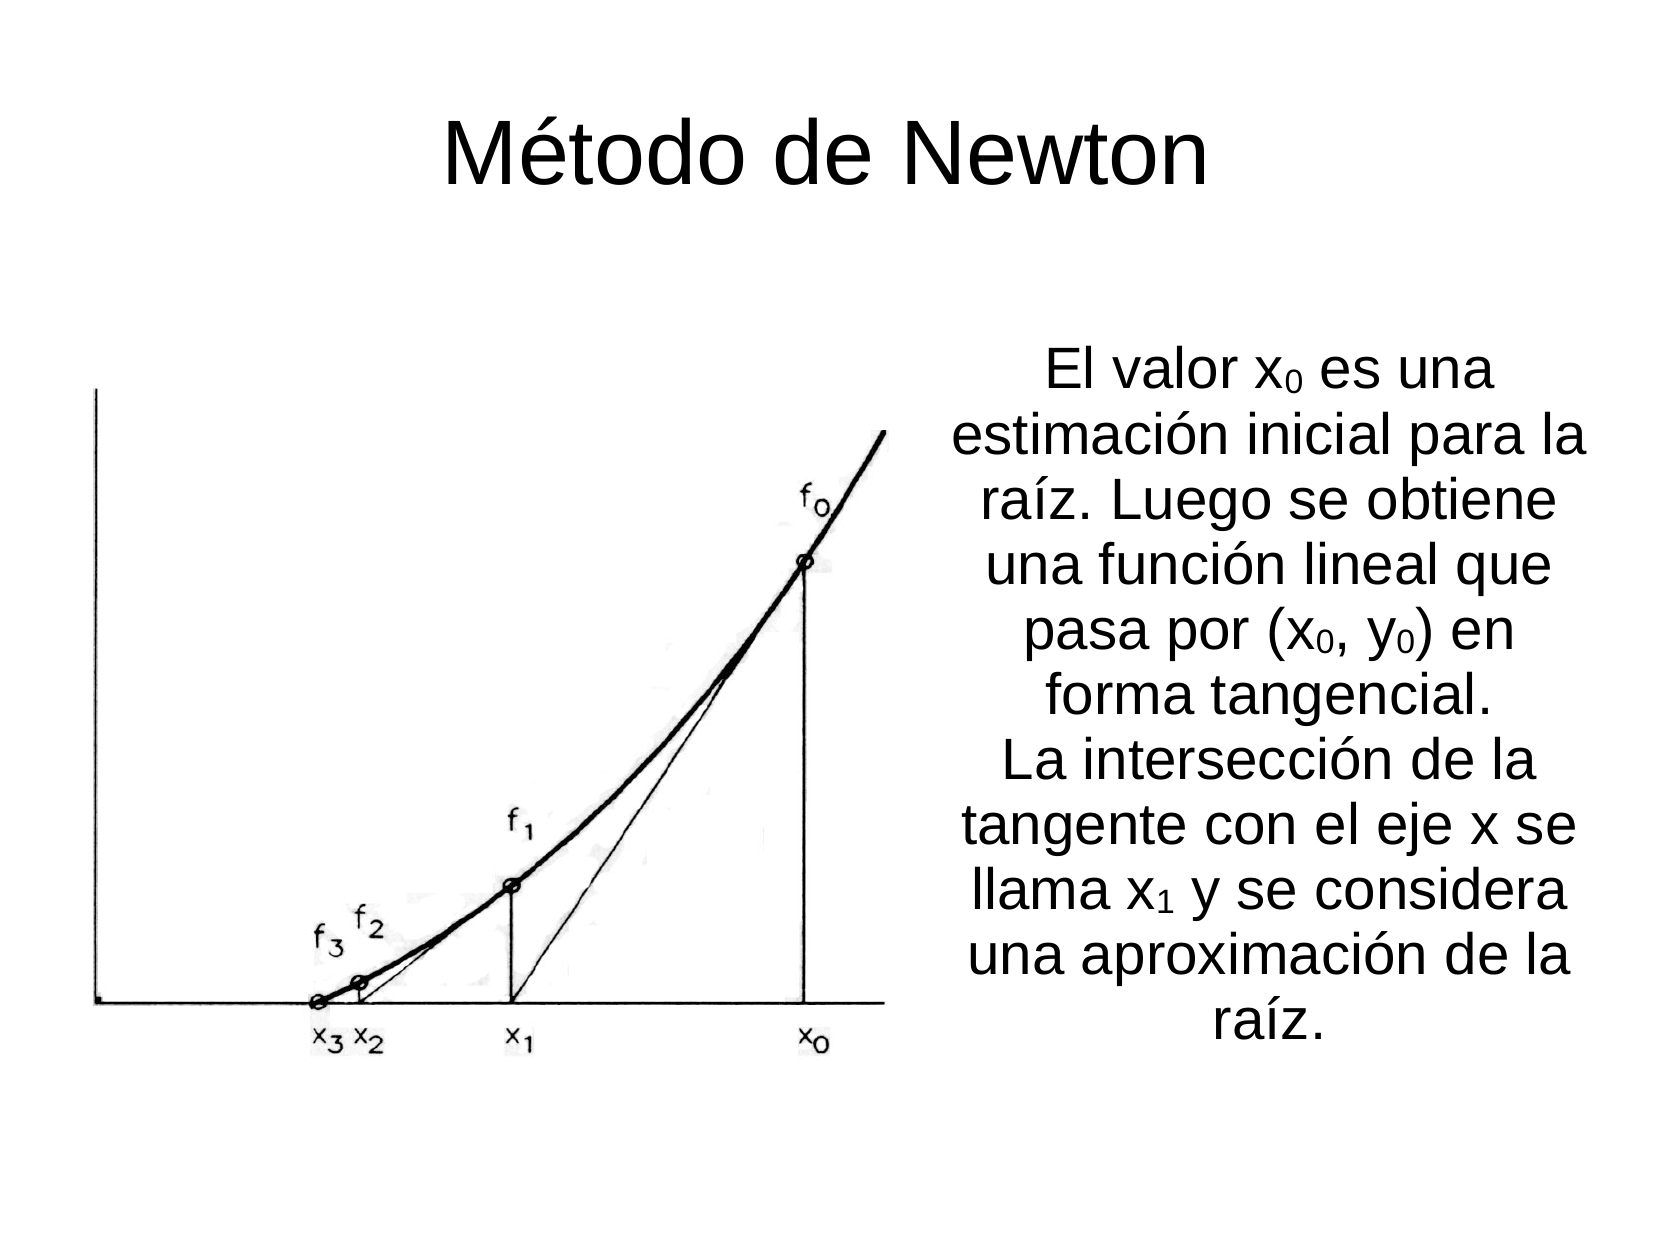

# Método de Newton
El valor x0 es una estimación inicial para la raíz. Luego se obtiene una función lineal que pasa por (x0, y0) en forma tangencial.
La intersección de la tangente con el eje x se llama x1 y se considera una aproximación de la raíz.